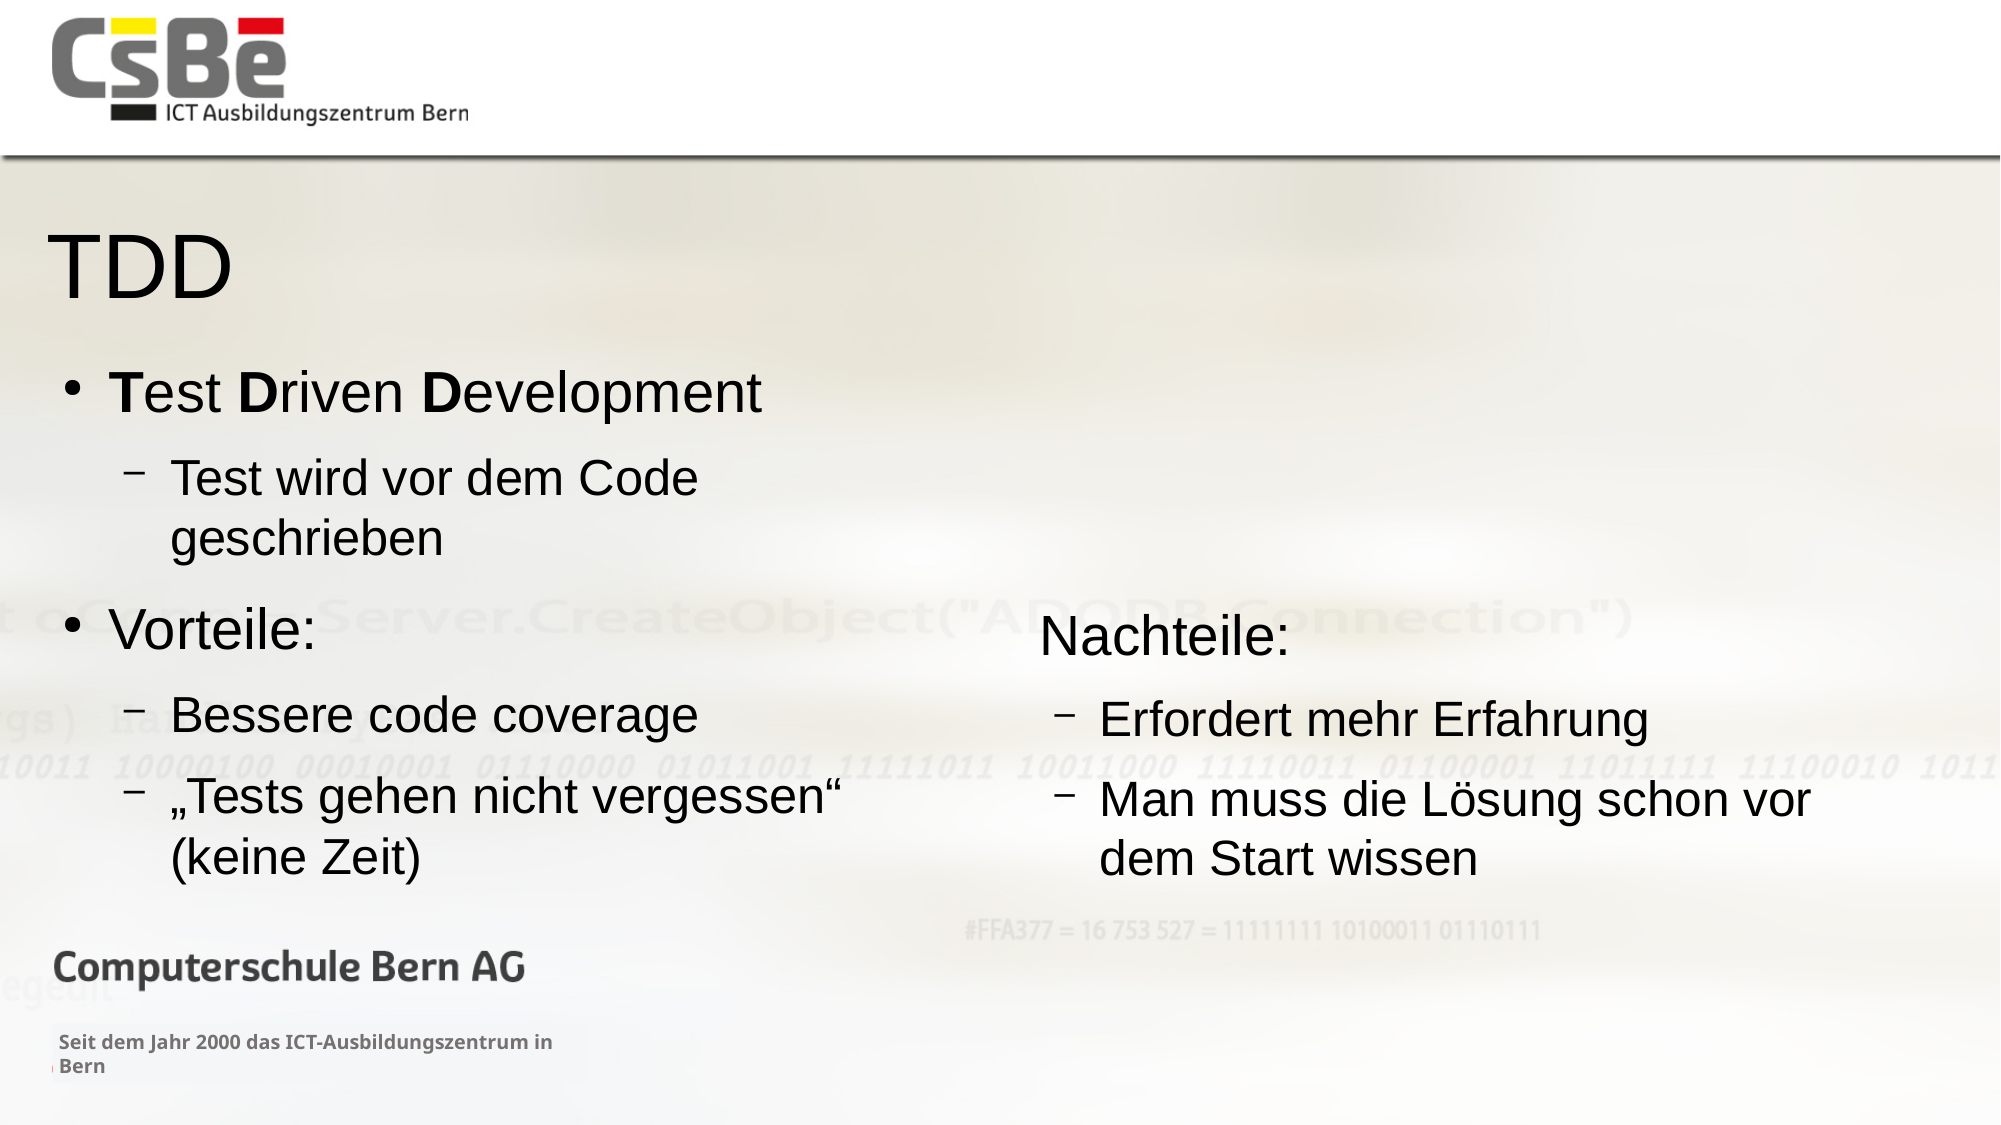

TDD
# Test Driven Development
Test wird vor dem Code geschrieben
Vorteile:
Bessere code coverage
„Tests gehen nicht vergessen“ (keine Zeit)
Nachteile:
Erfordert mehr Erfahrung
Man muss die Lösung schon vor dem Start wissen